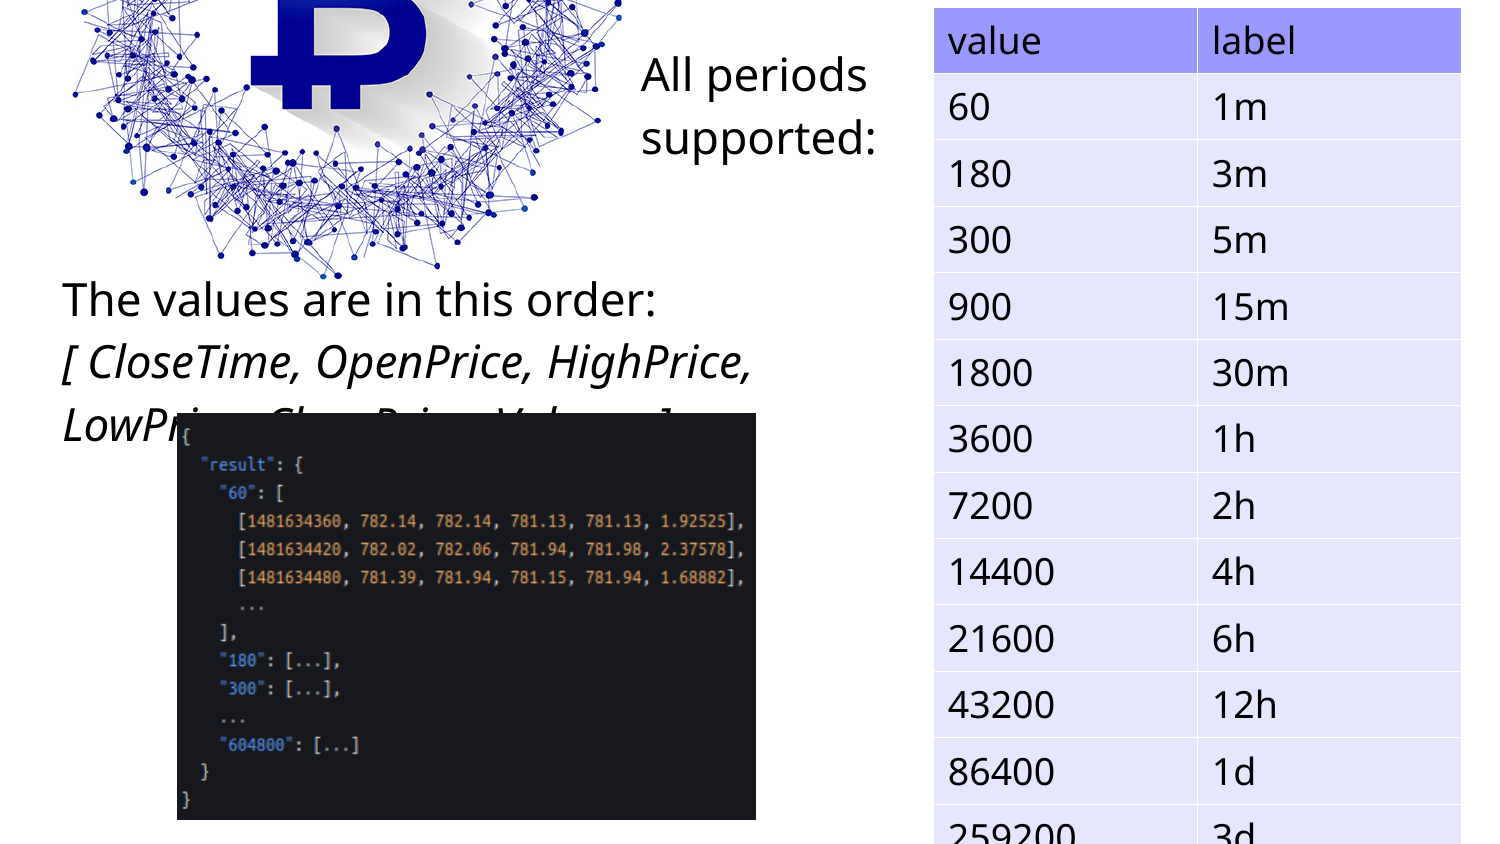

| value | label |
| --- | --- |
| 60 | 1m |
| 180 | 3m |
| 300 | 5m |
| 900 | 15m |
| 1800 | 30m |
| 3600 | 1h |
| 7200 | 2h |
| 14400 | 4h |
| 21600 | 6h |
| 43200 | 12h |
| 86400 | 1d |
| 259200 | 3d |
| 604800 | 1w |
All periods supported:
The values are in this order:
[ CloseTime, OpenPrice, HighPrice, LowPrice, ClosePrice, Volume ]